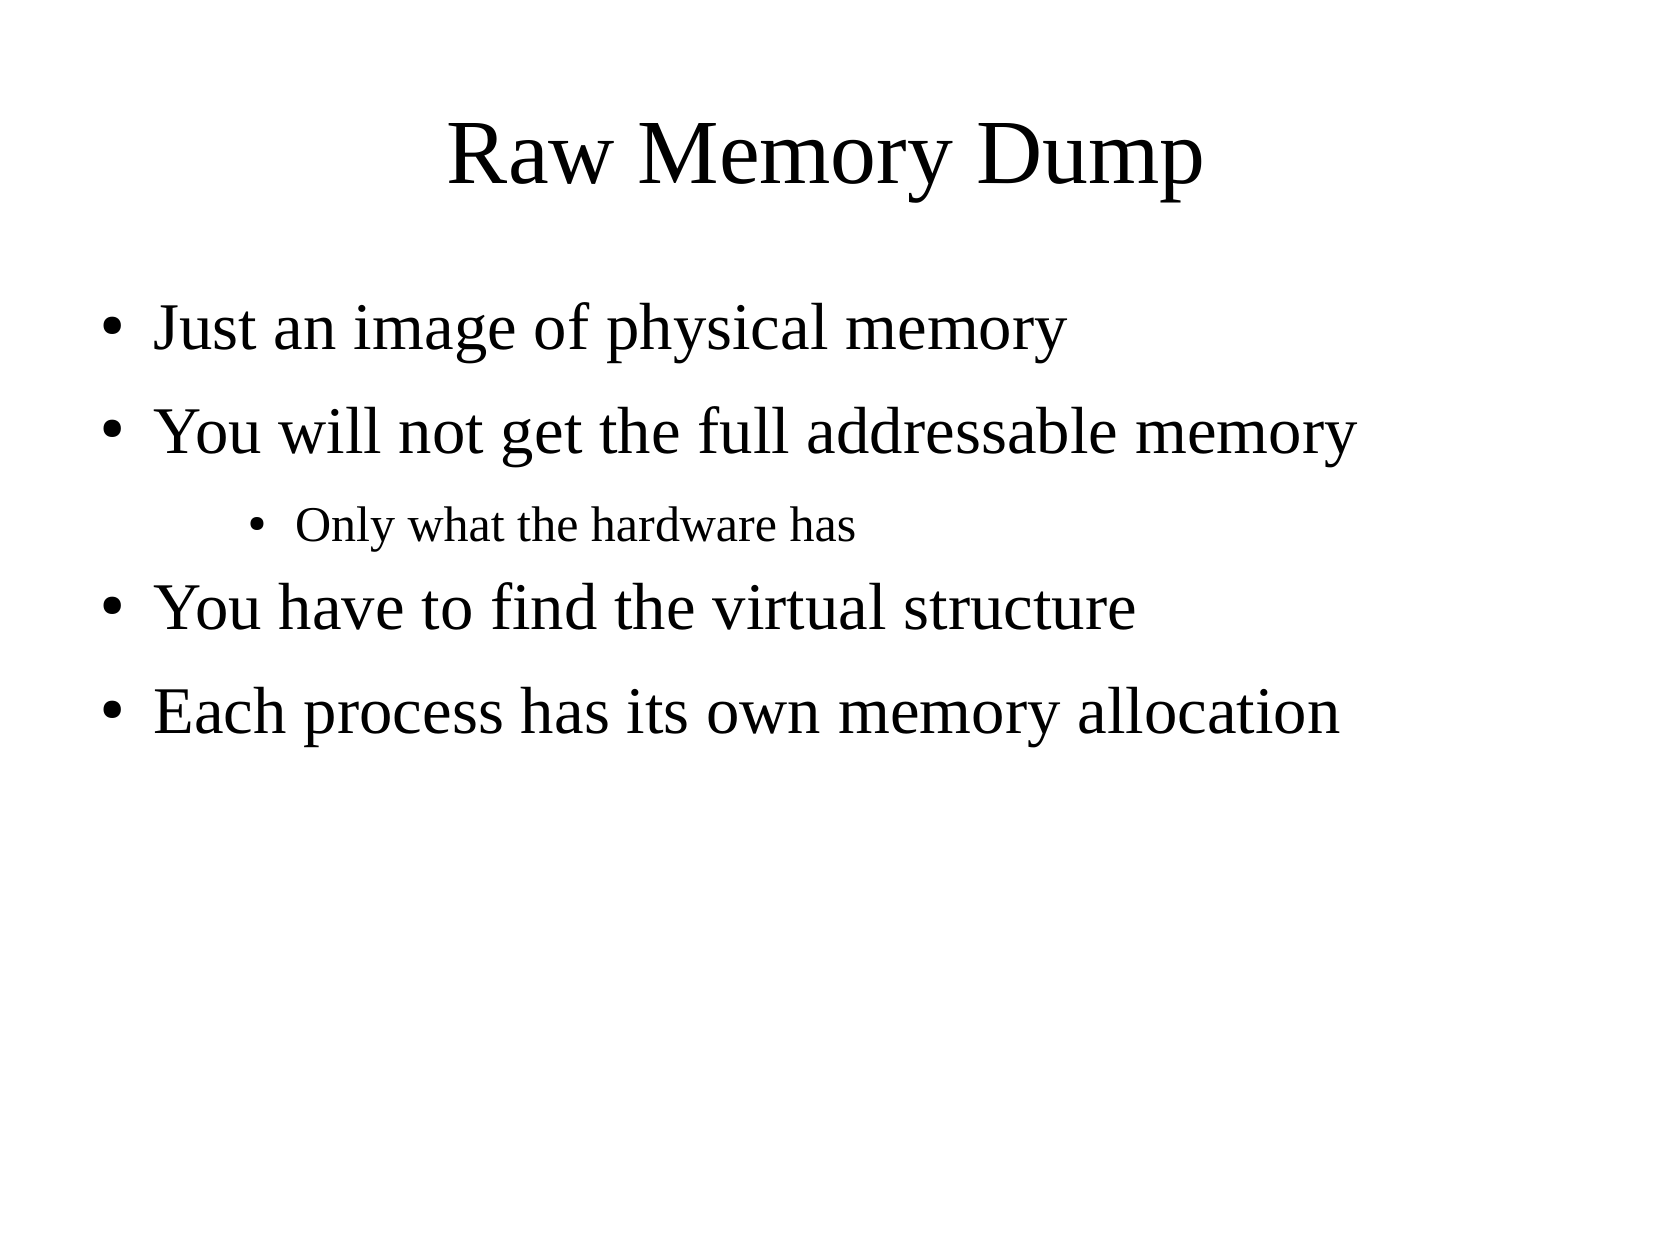

# Raw Memory Dump
Just an image of physical memory
You will not get the full addressable memory
Only what the hardware has
You have to find the virtual structure
Each process has its own memory allocation